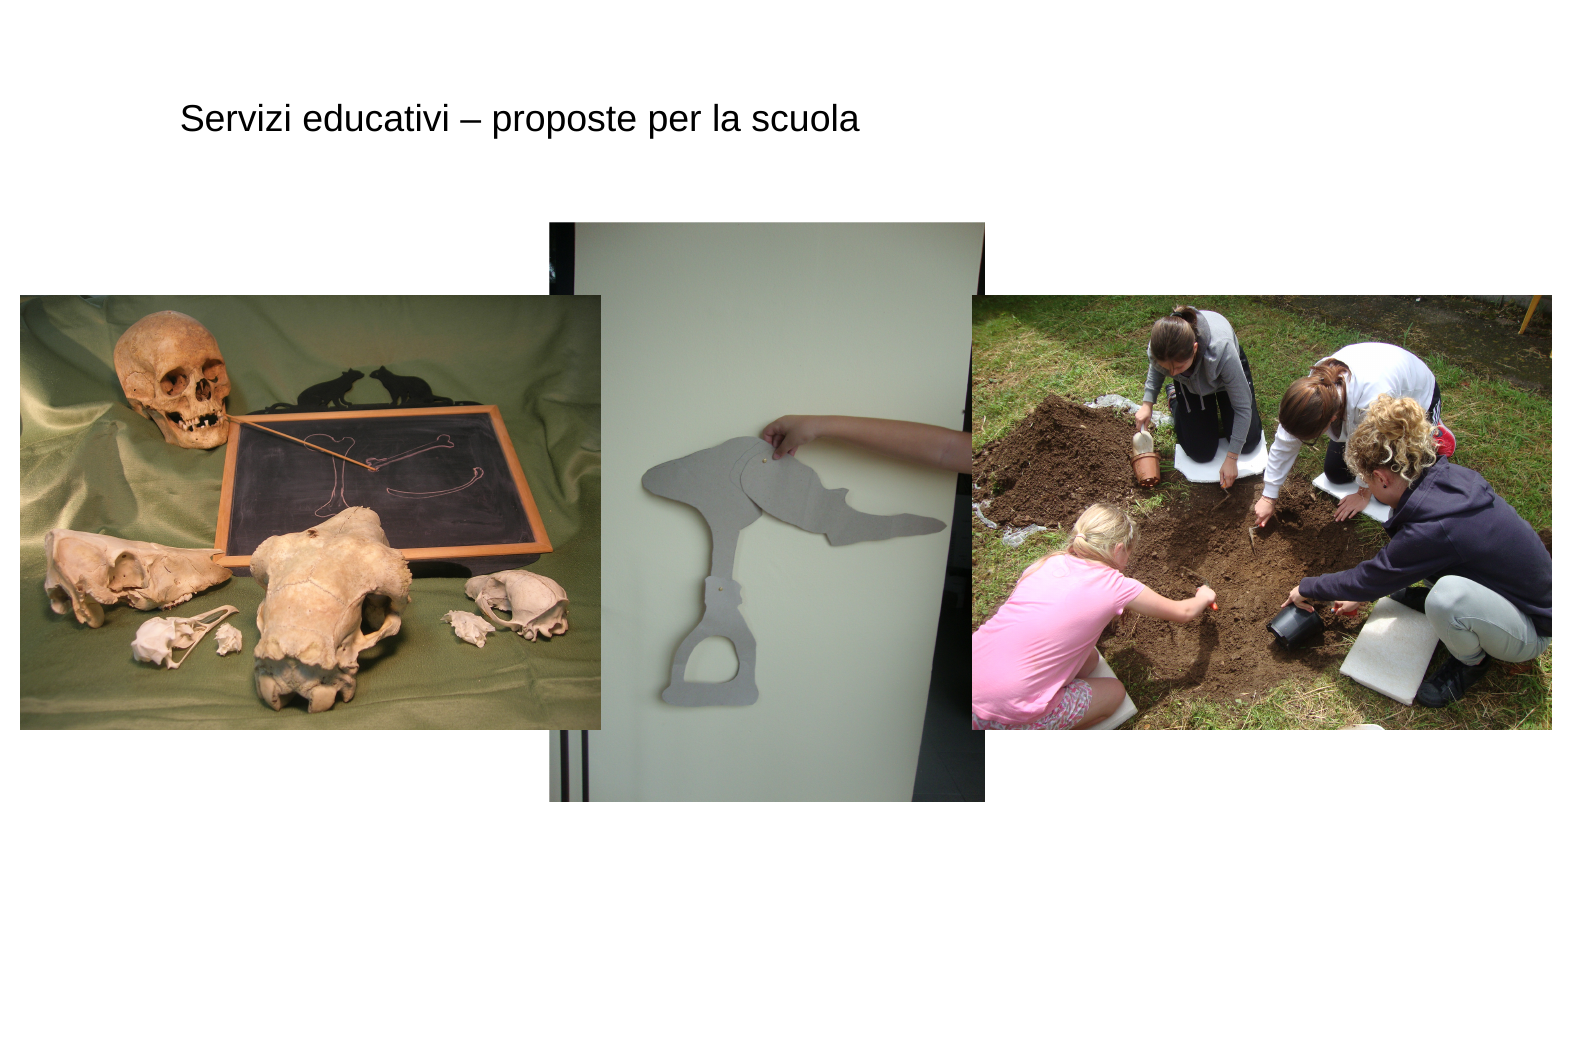

Servizi educativi – proposte per la scuola